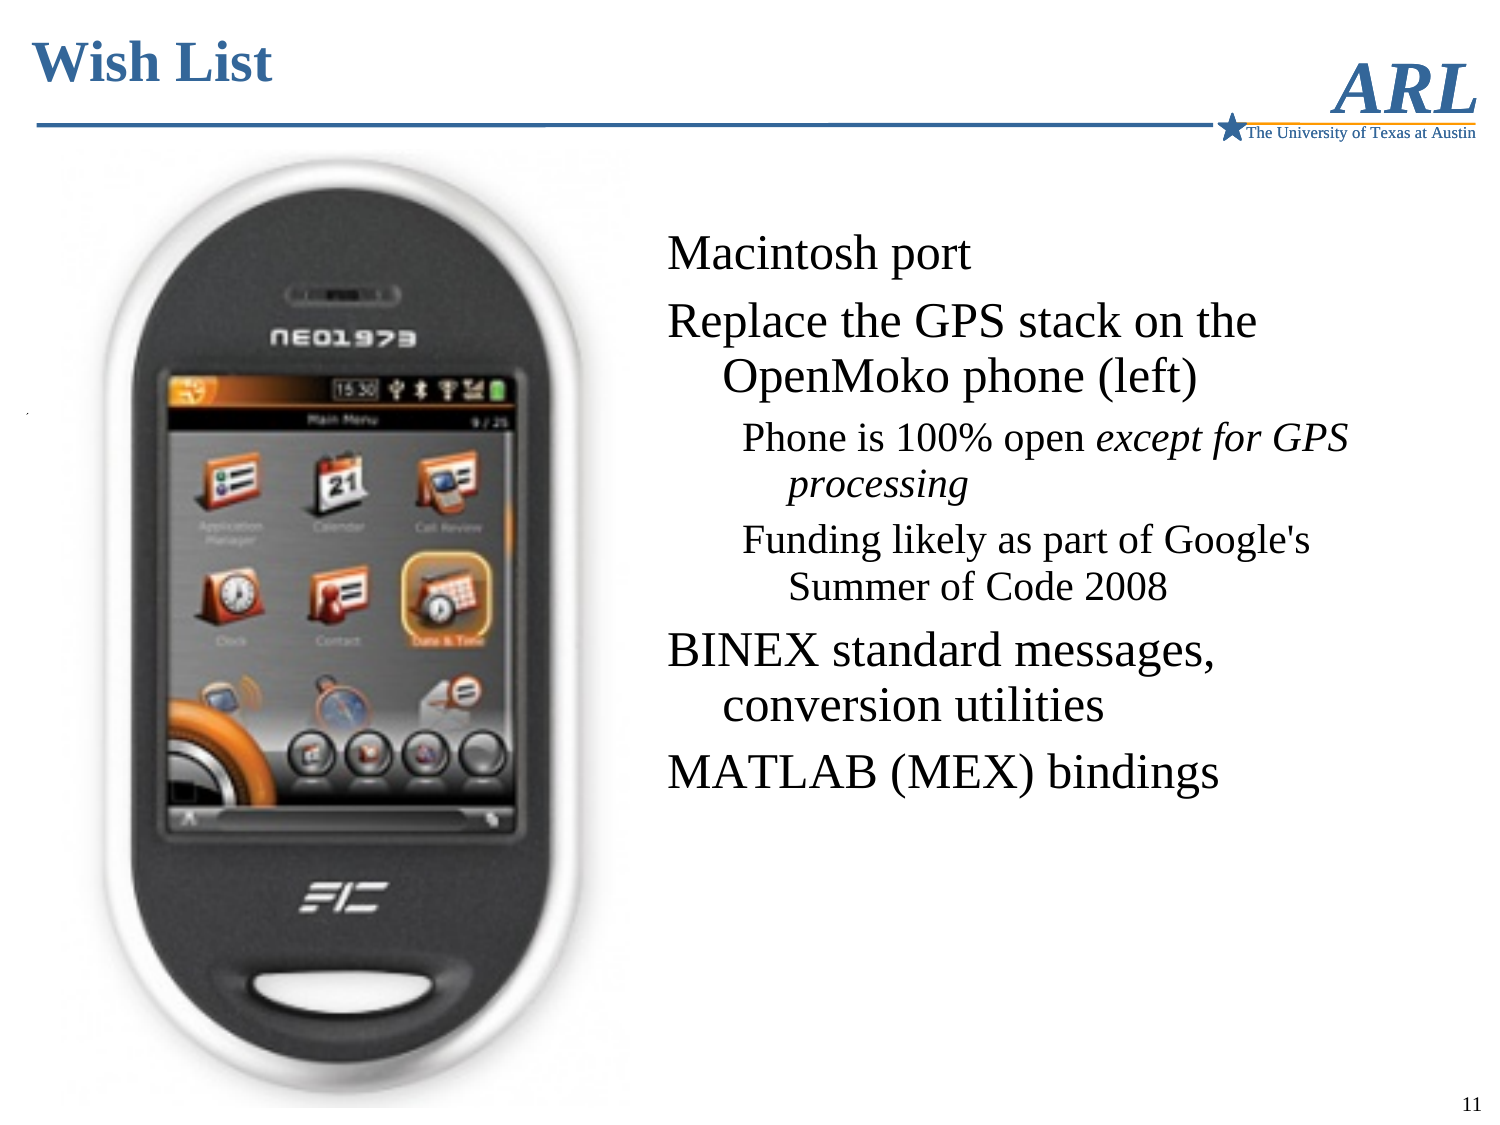

# Wish List
Macintosh port
Replace the GPS stack on the OpenMoko phone (left)
Phone is 100% open except for GPS processing
Funding likely as part of Google's Summer of Code 2008
BINEX standard messages, conversion utilities
MATLAB (MEX) bindings